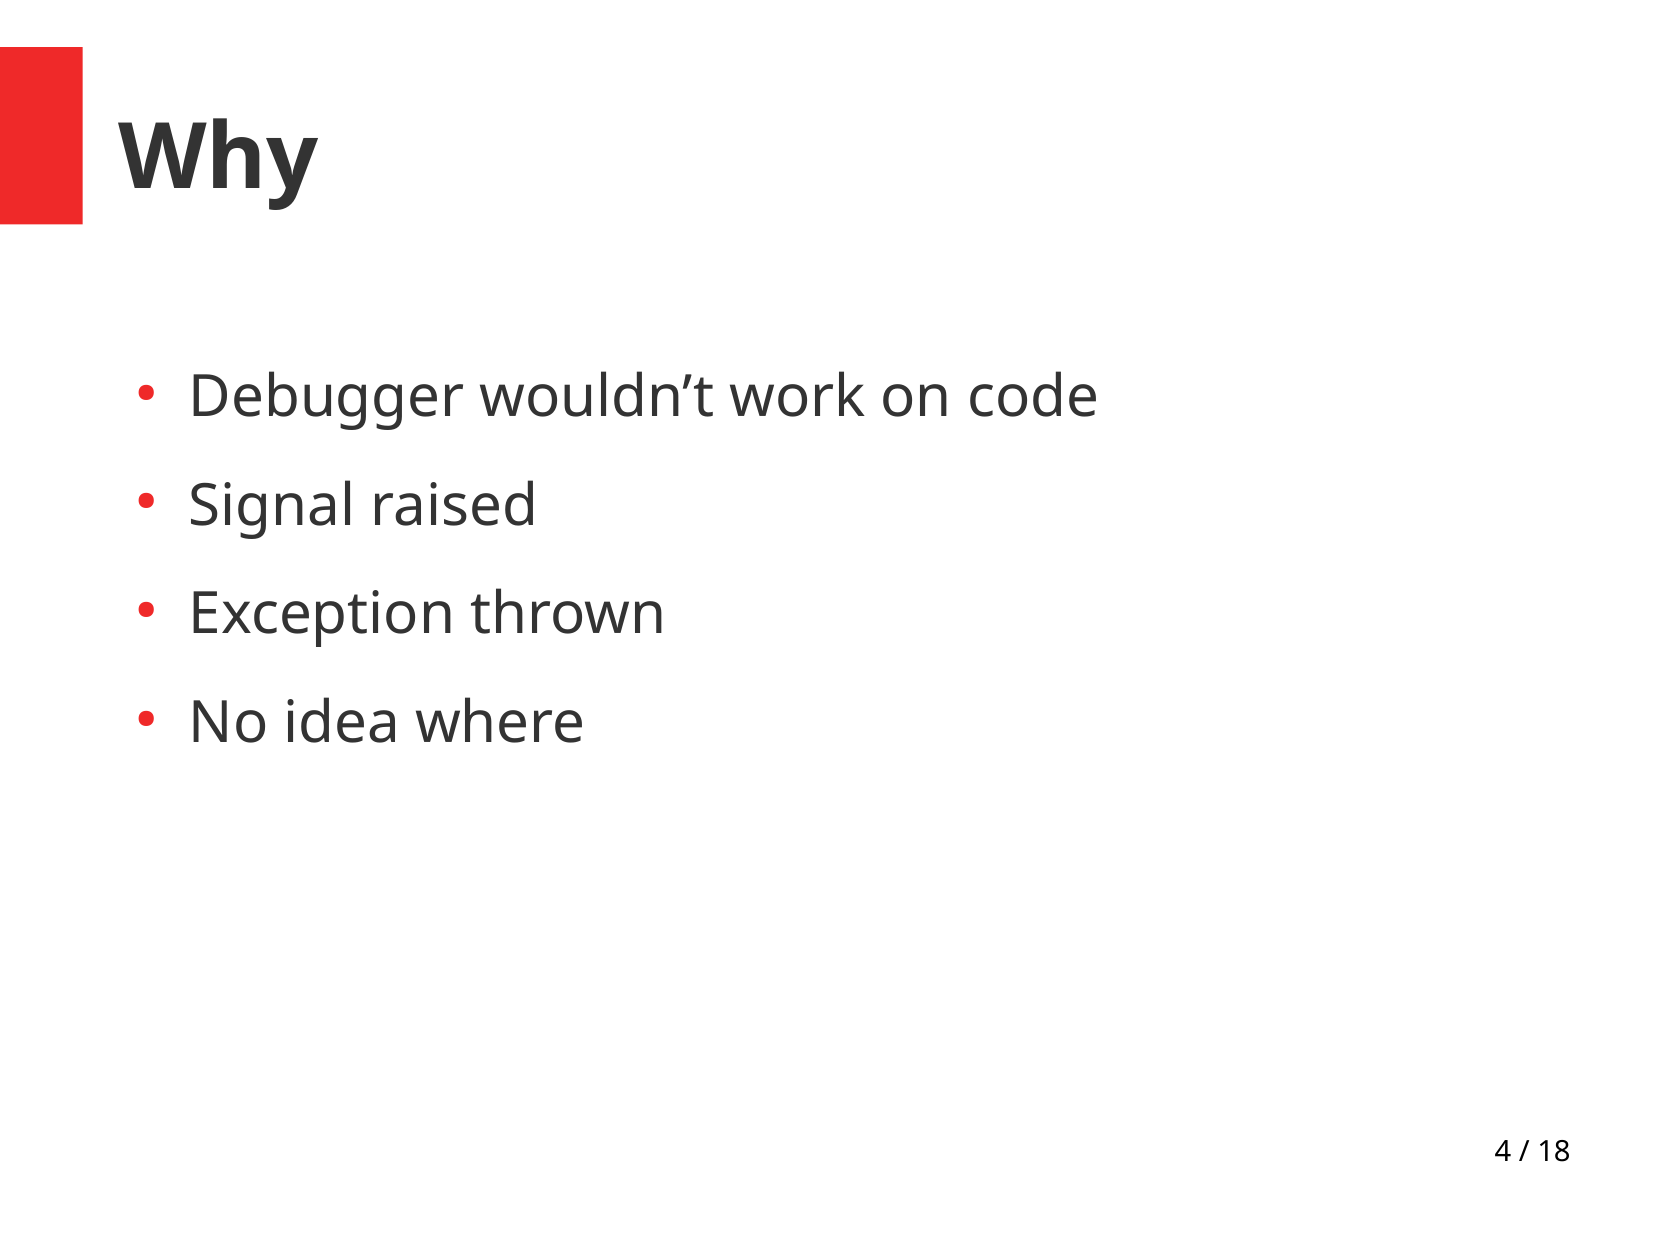

# Why
Debugger wouldn’t work on code
Signal raised
Exception thrown
No idea where
4